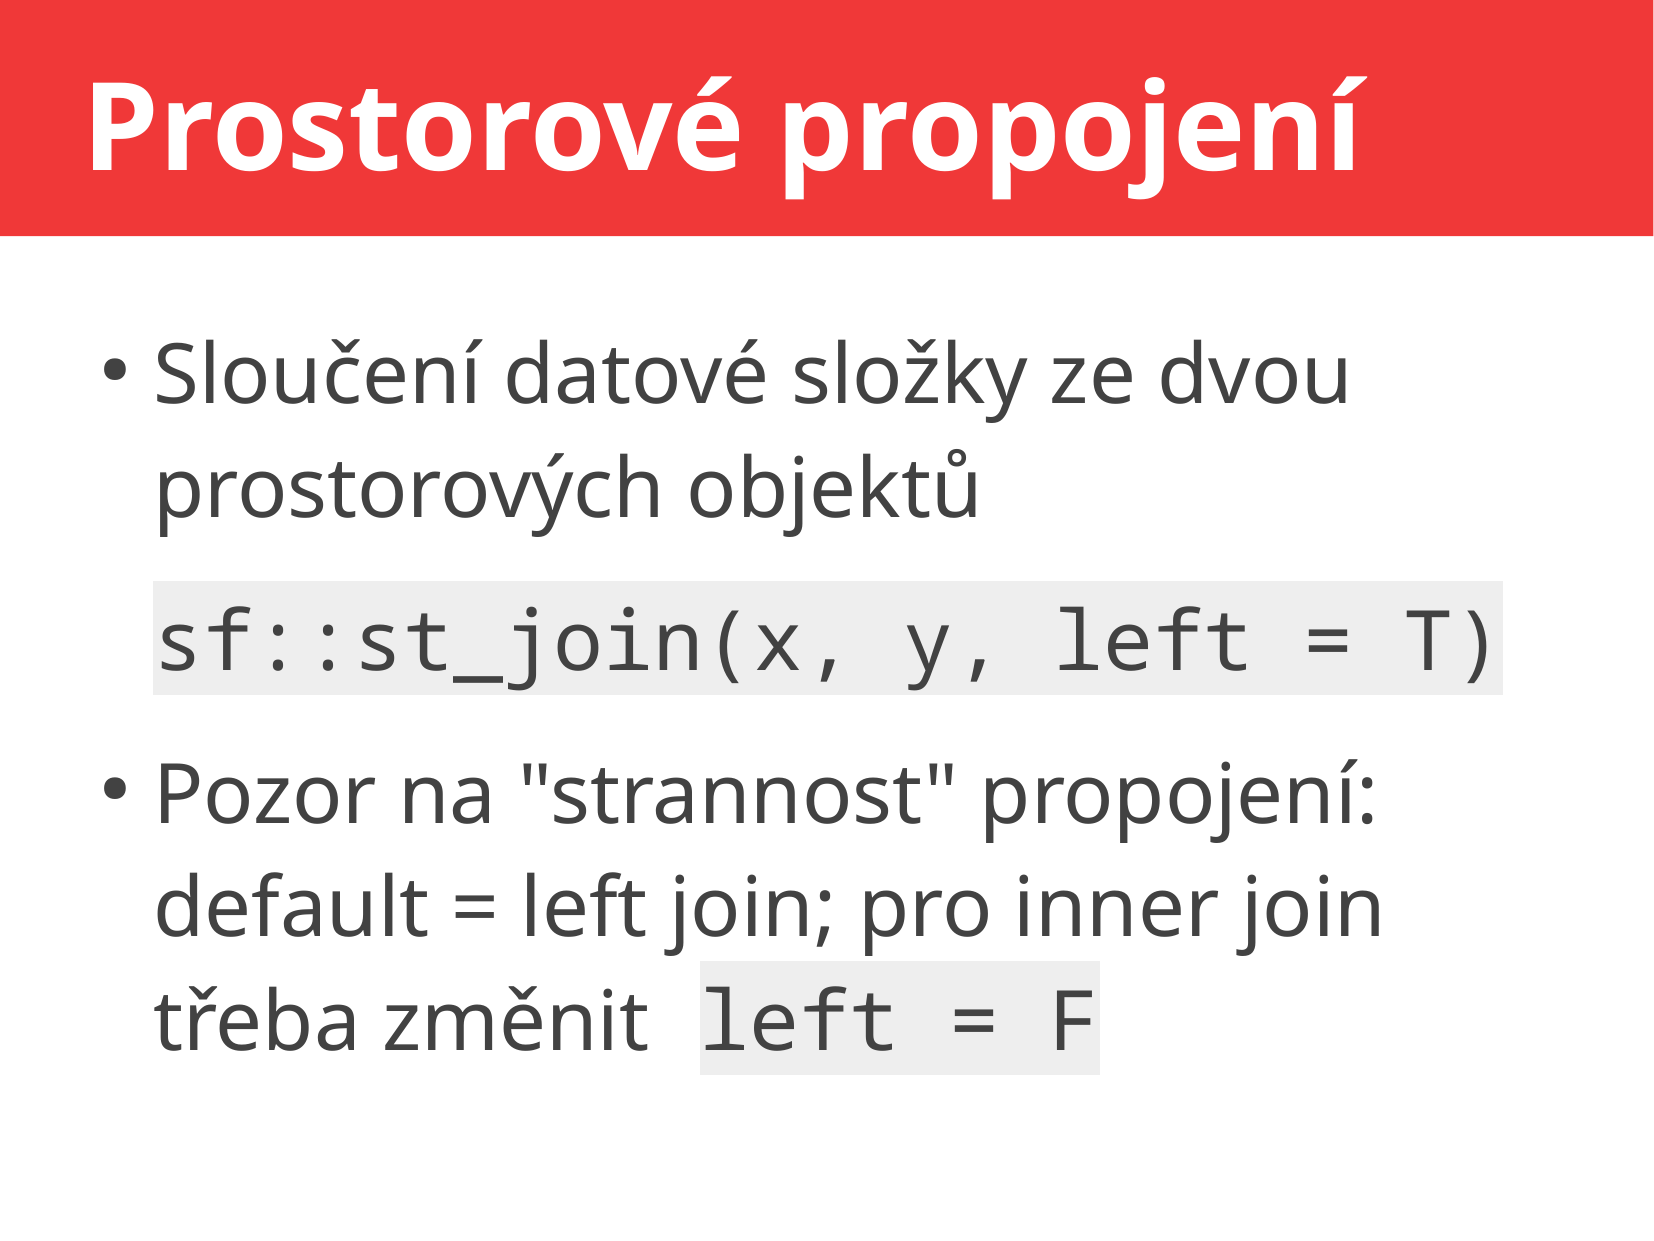

# Prostorové propojení
Sloučení datové složky ze dvou prostorových objektů
sf::st_join(x, y, left = T)
Pozor na "strannost" propojení: default = left join; pro inner join třeba změnit left = F